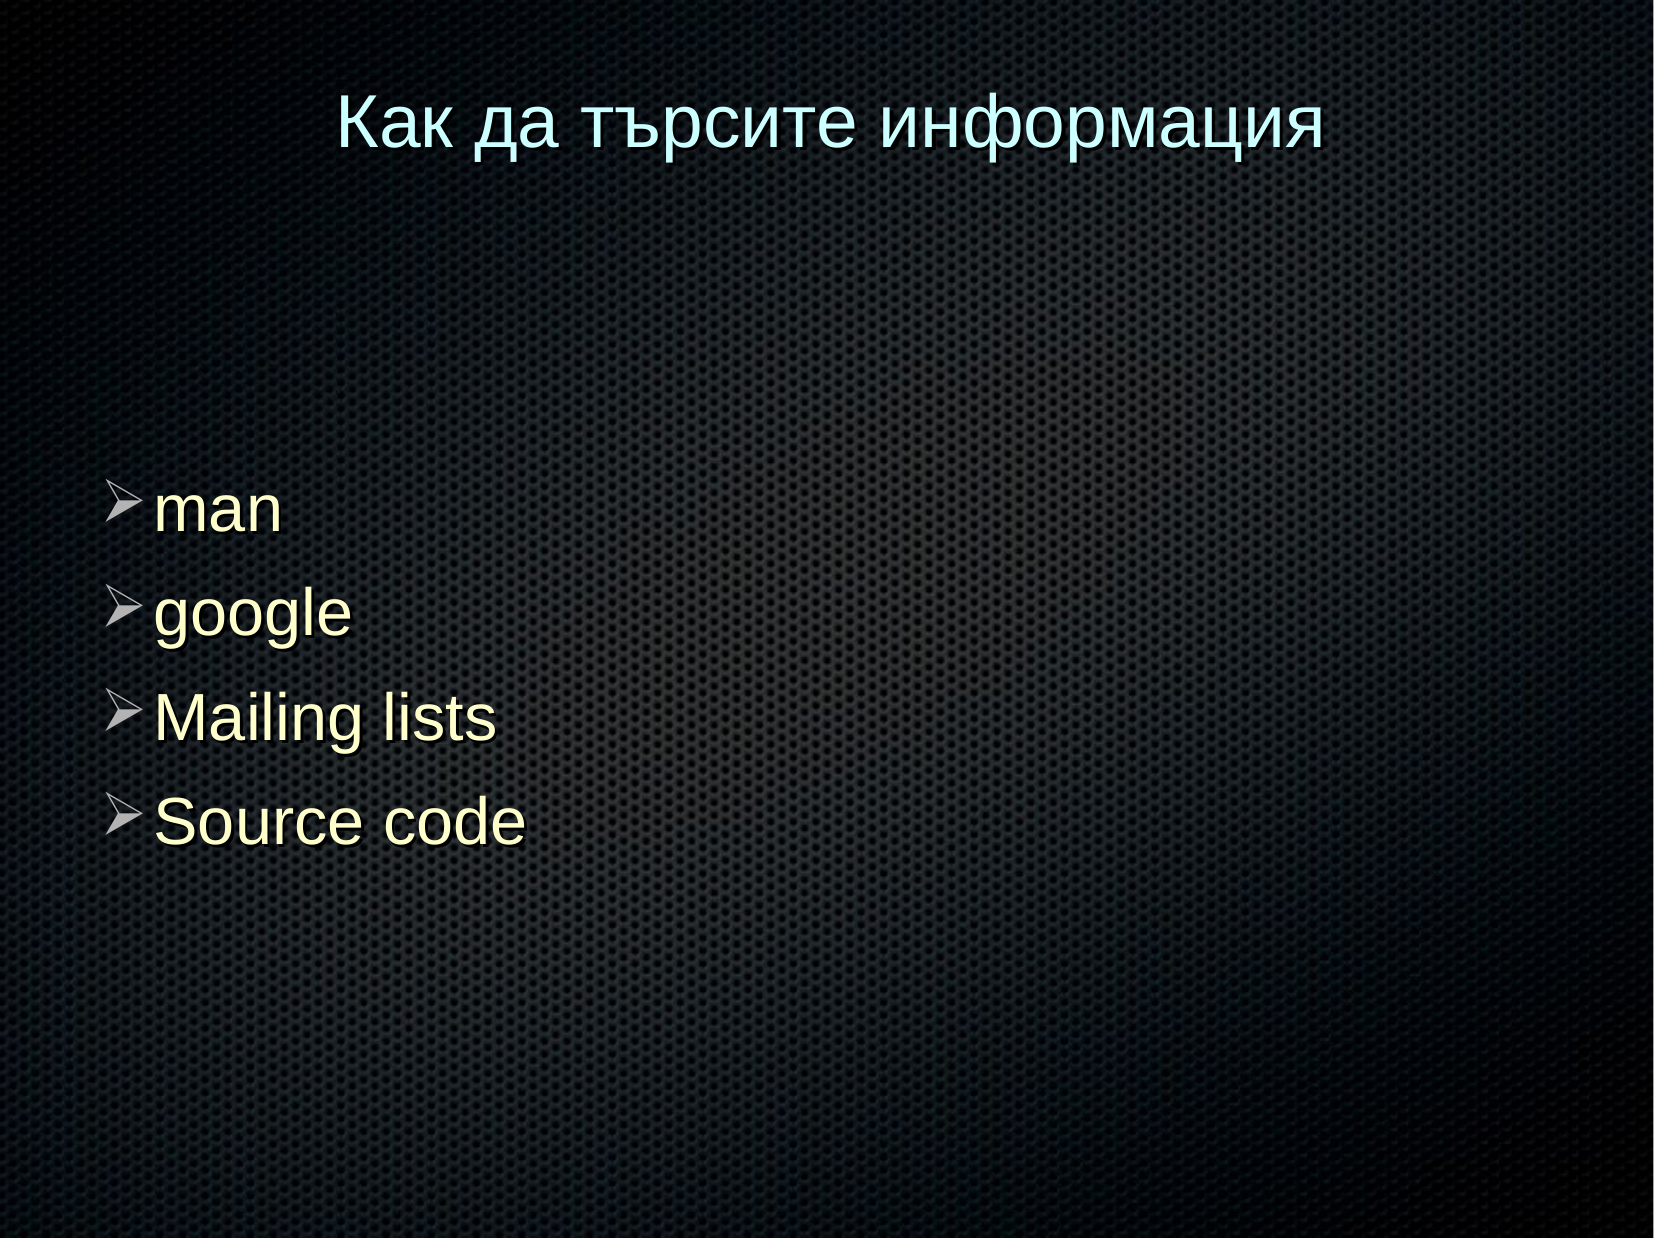

# Как да търсите информация
man
google
Mailing lists
Source code